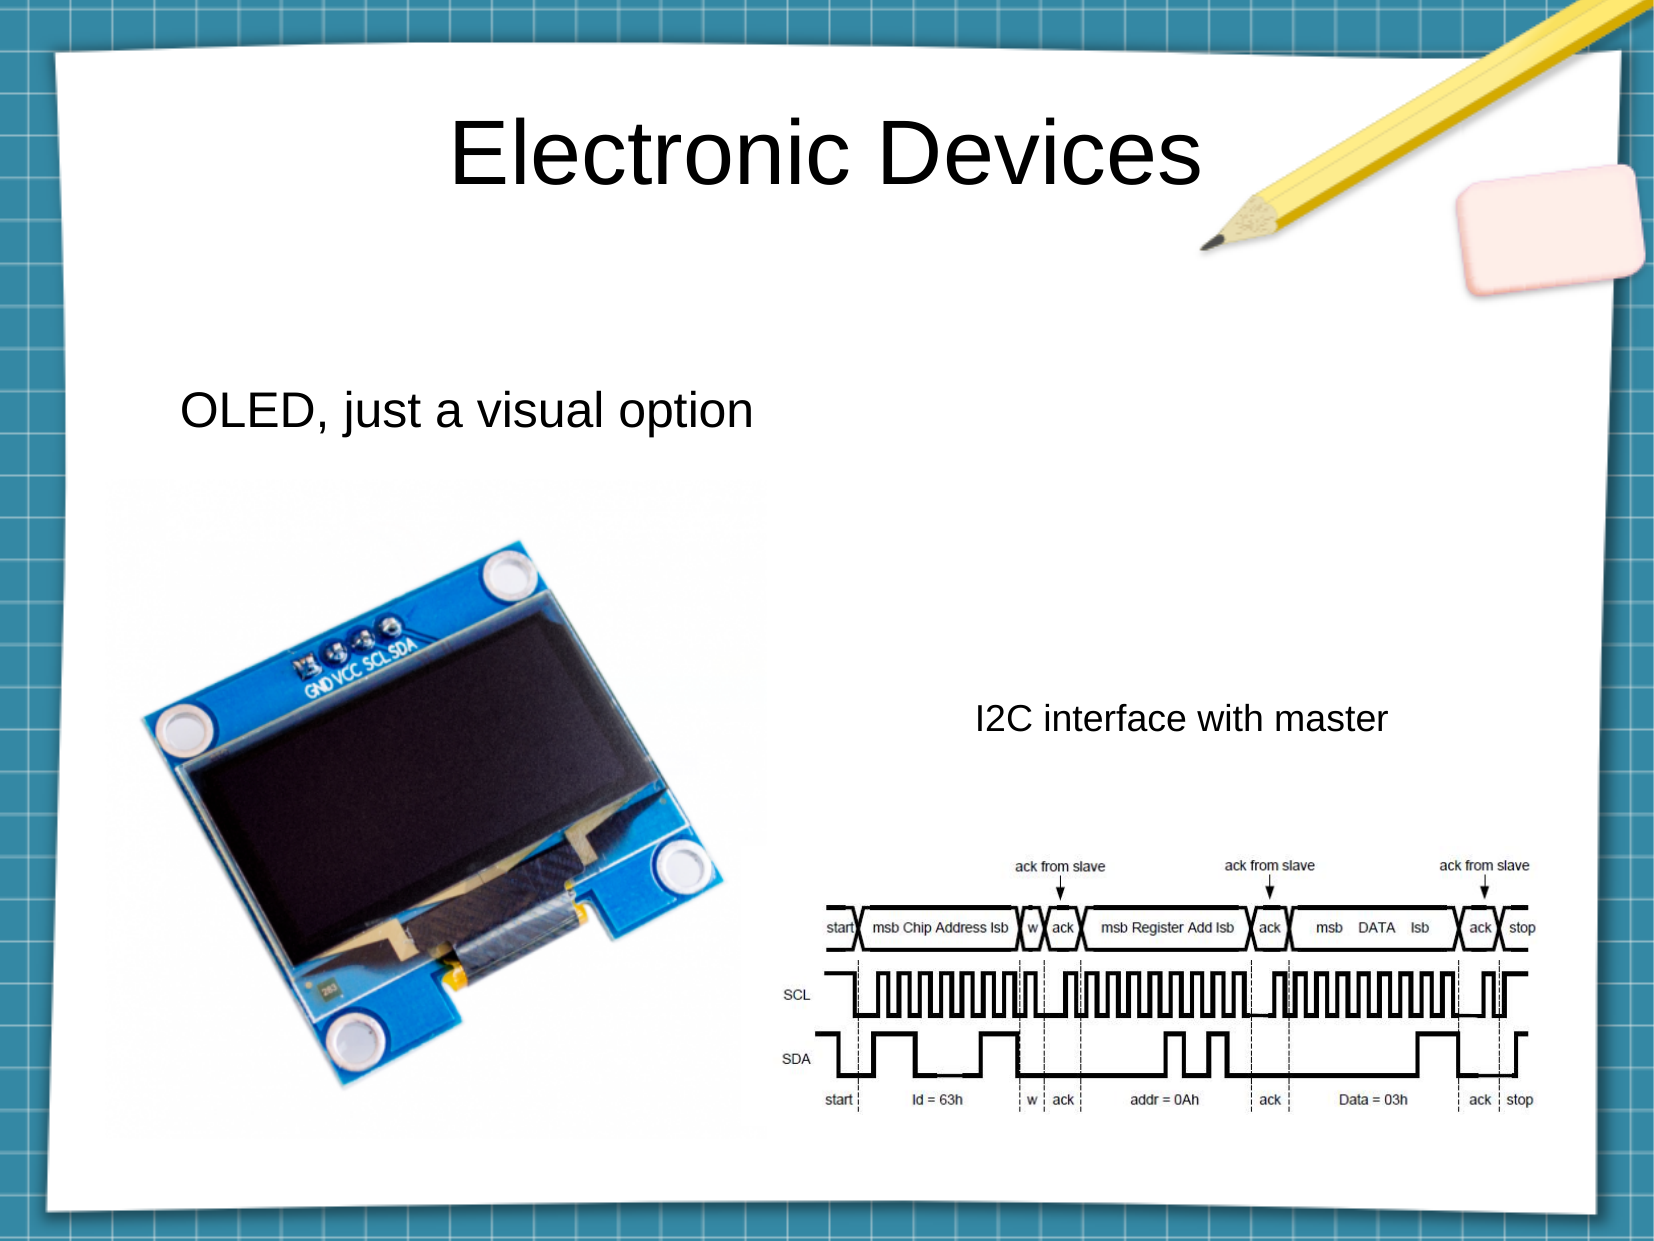

# Electronic Devices
OLED, just a visual option
I2C interface with master